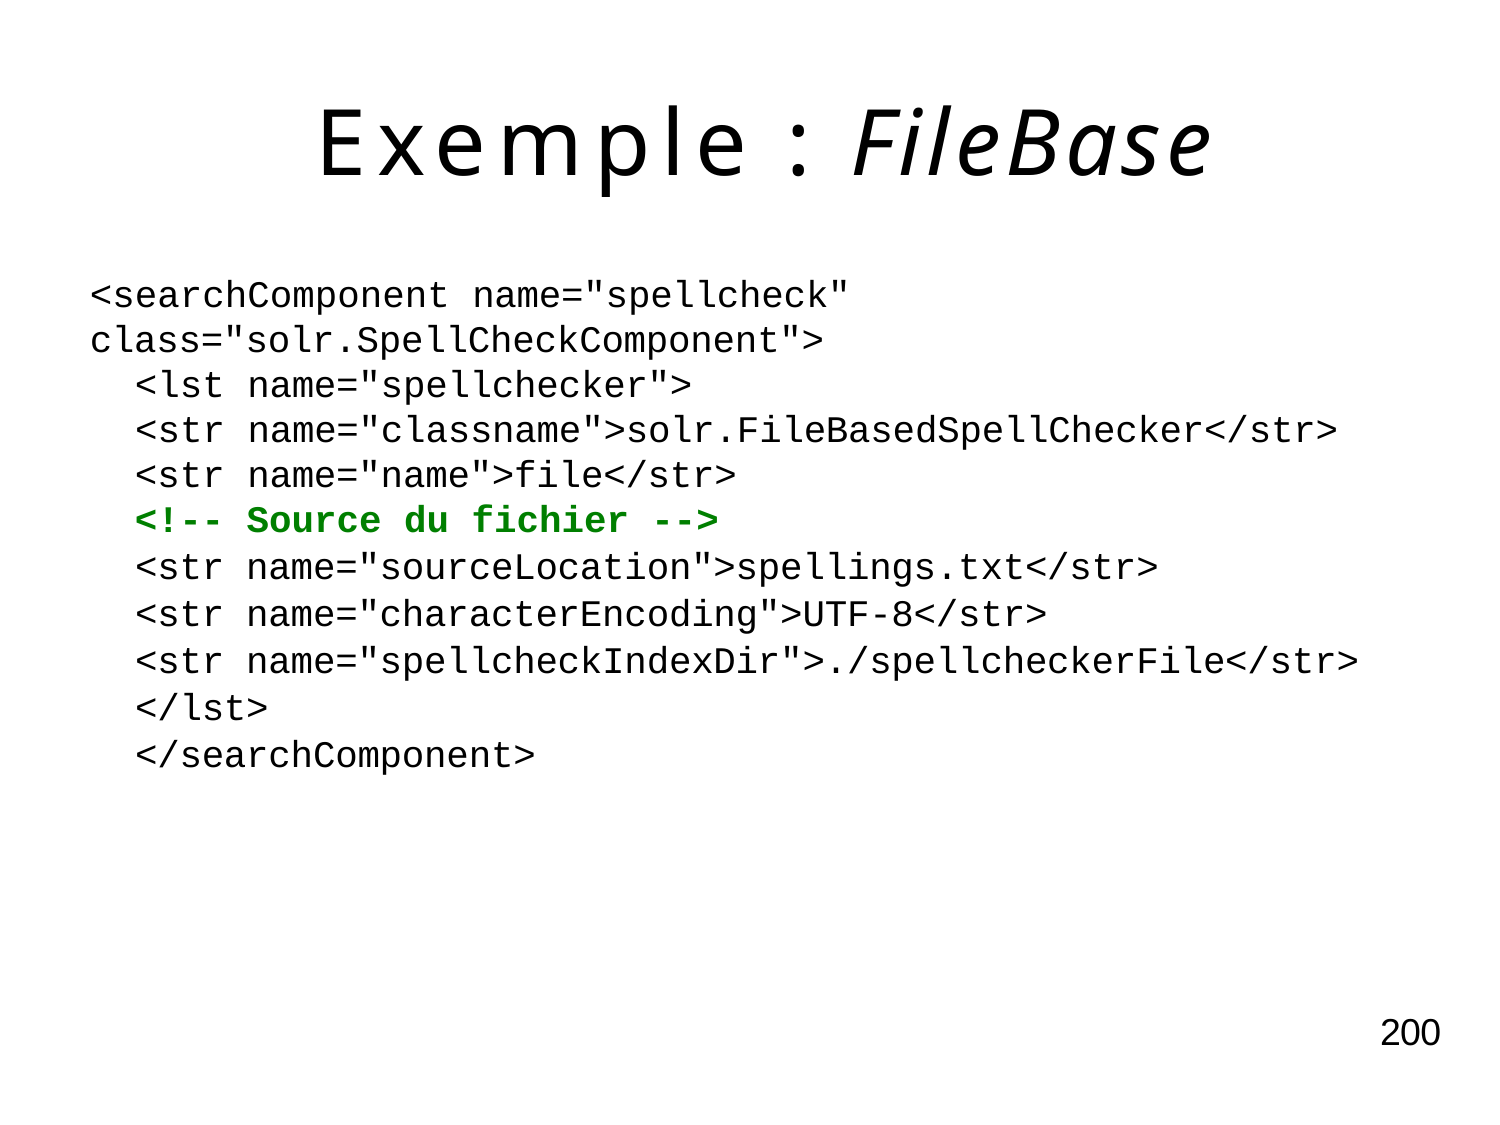

# Exemple : FileBase
<searchComponent name="spellcheck" class="solr.SpellCheckComponent">
<lst name="spellchecker">
<str name="classname">solr.FileBasedSpellChecker</str>
<str name="name">file</str>
<!-- Source du fichier -->
<str name="sourceLocation">spellings.txt</str>
<str name="characterEncoding">UTF-8</str>
<str name="spellcheckIndexDir">./spellcheckerFile</str>
</lst>
</searchComponent>
200